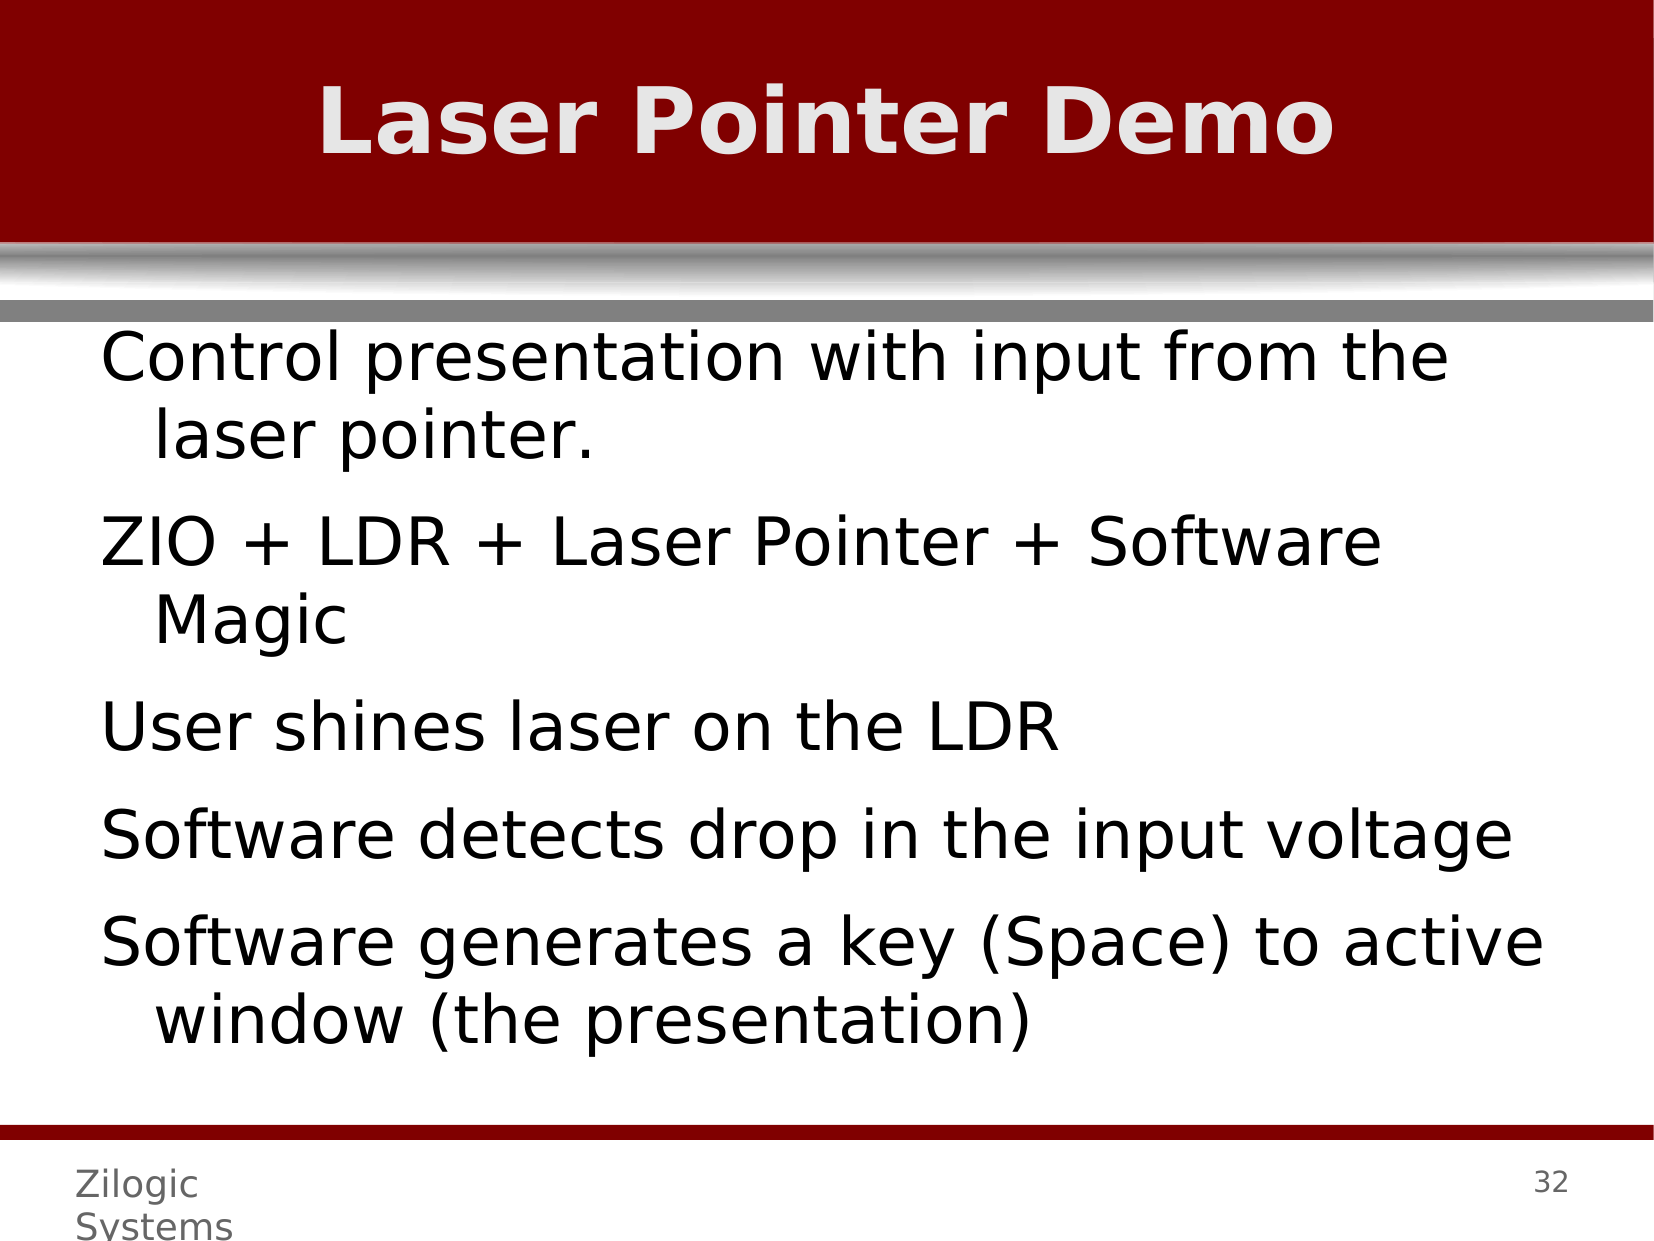

# Laser Pointer Demo
Control presentation with input from the laser pointer.
ZIO + LDR + Laser Pointer + Software Magic
User shines laser on the LDR
Software detects drop in the input voltage
Software generates a key (Space) to active window (the presentation)
32